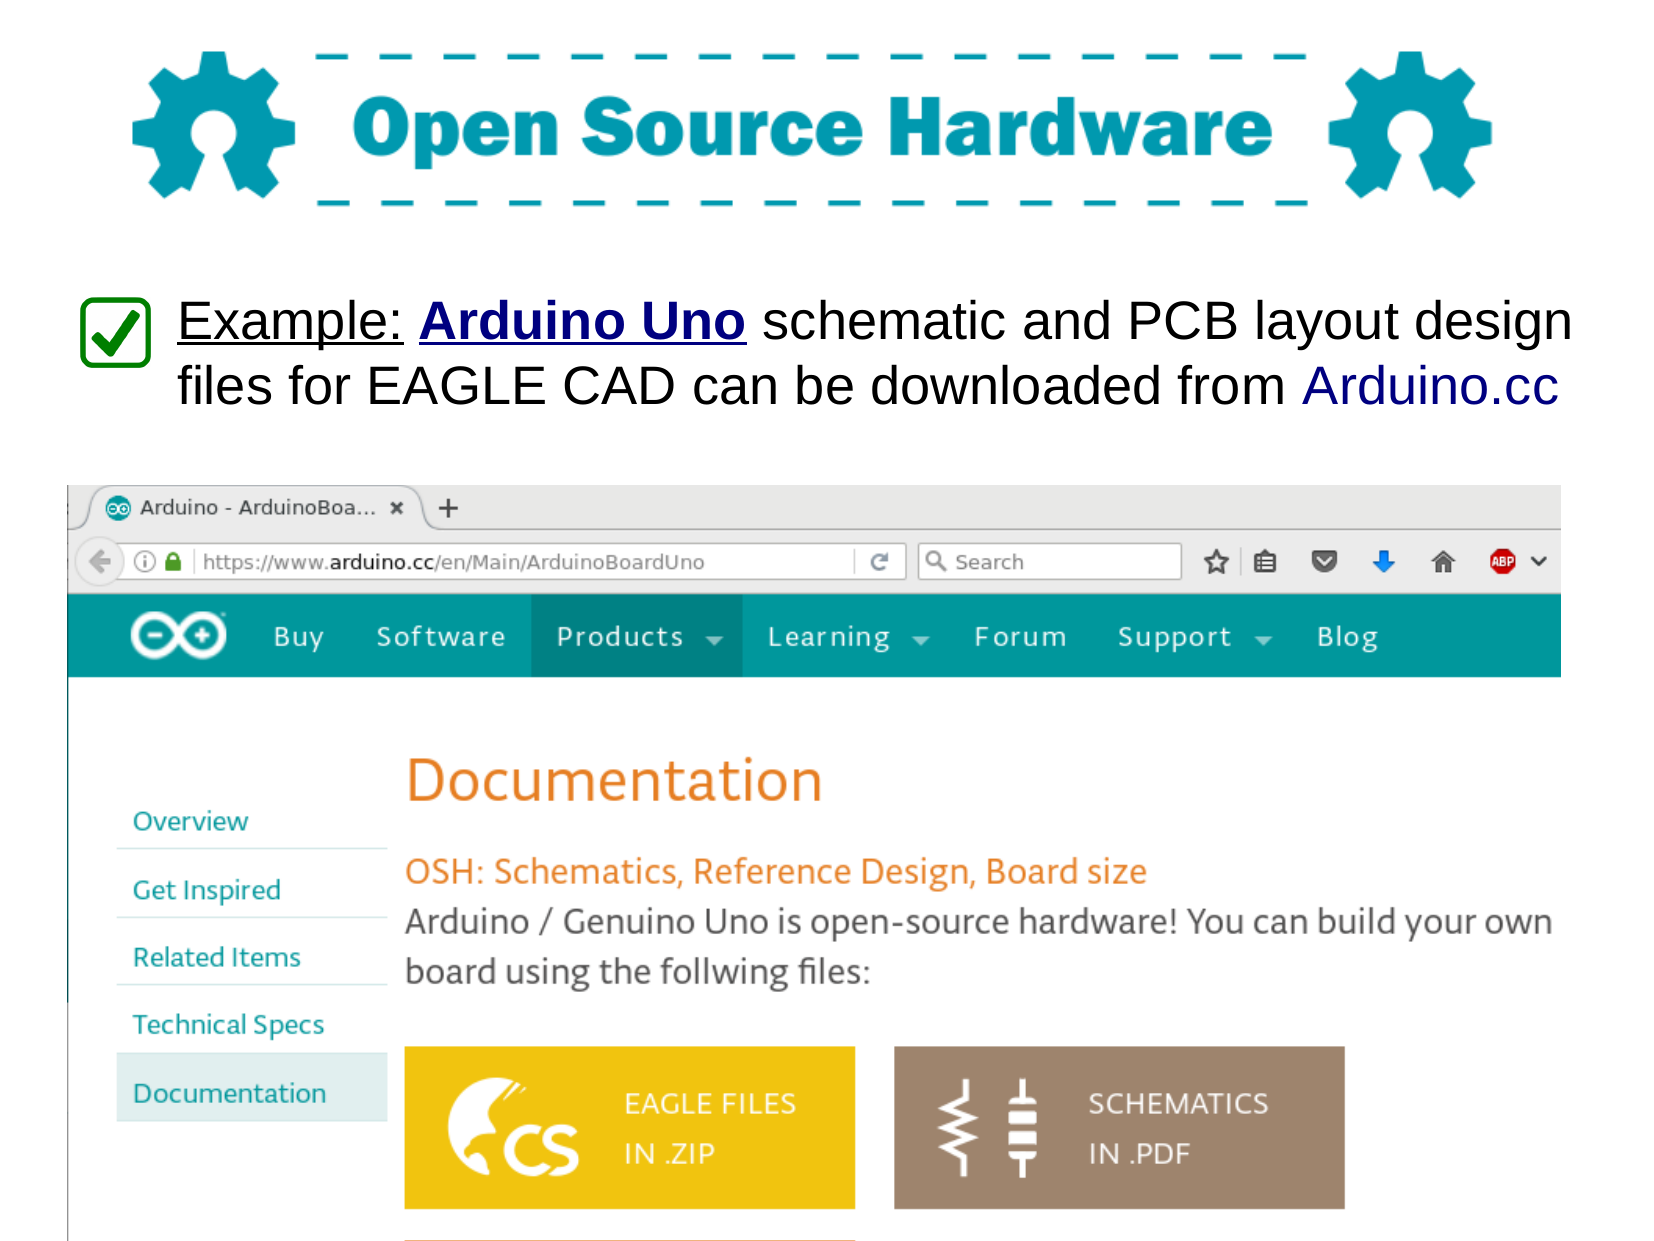

Example: Arduino Uno schematic and PCB layout design files for EAGLE CAD can be downloaded from Arduino.cc